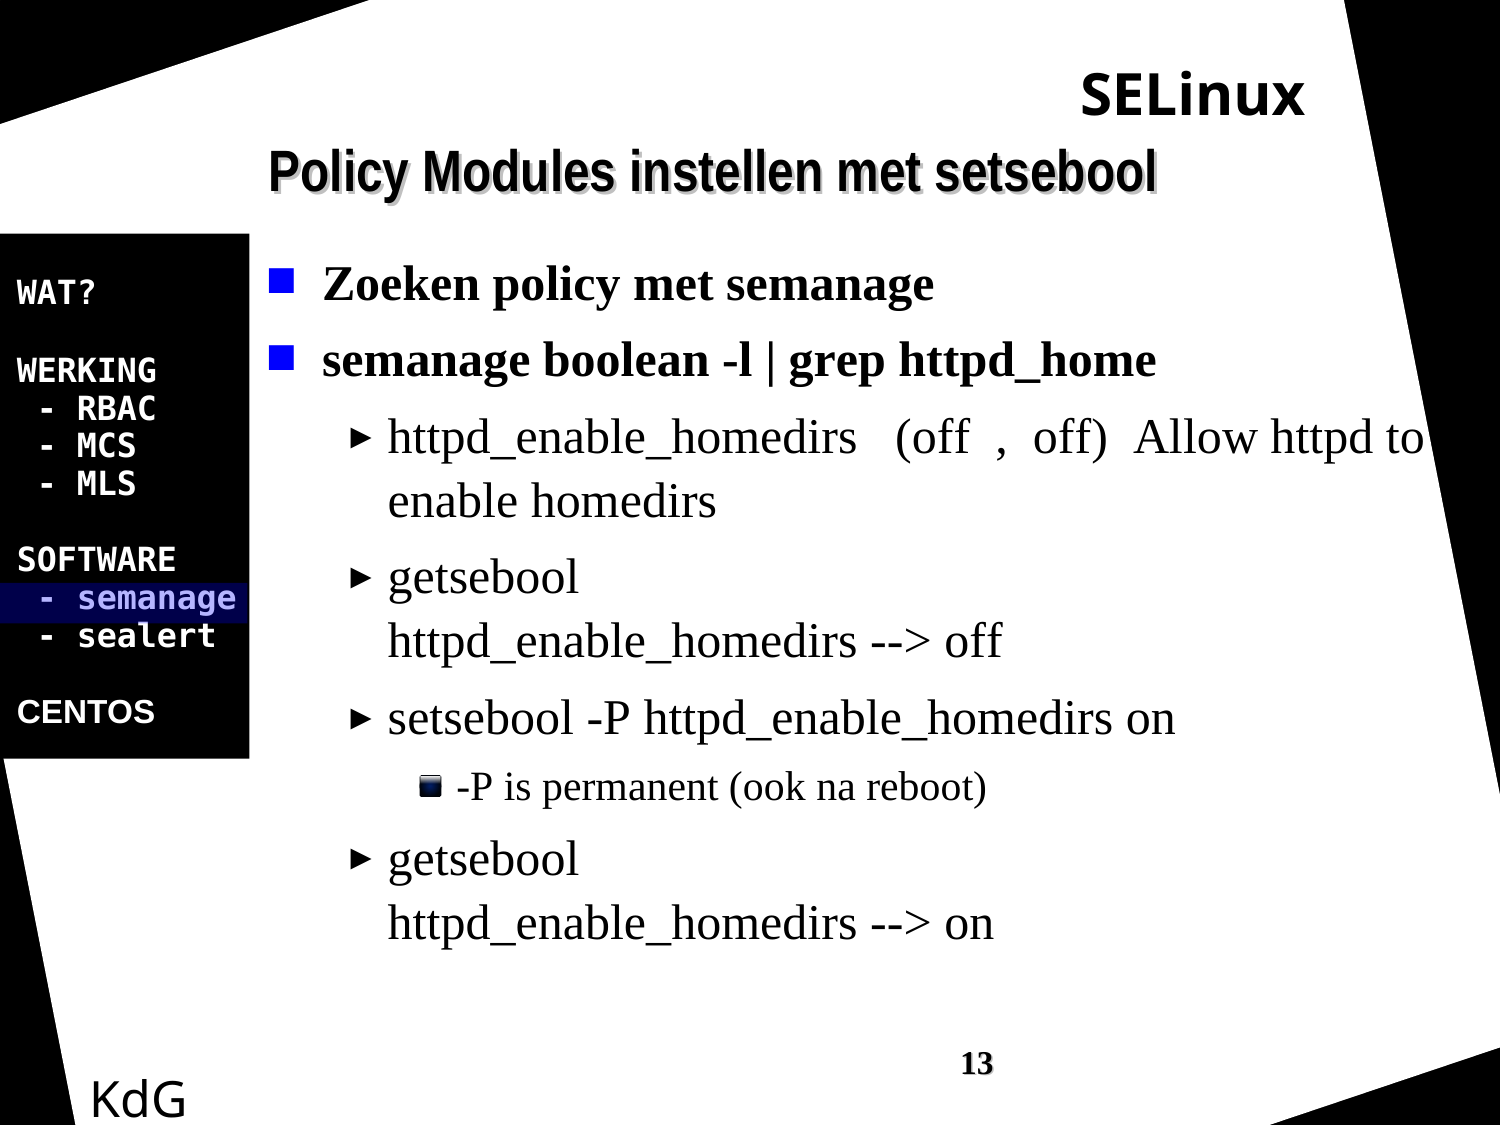

# Policy Modules instellen met setsebool
Zoeken policy met semanage
semanage boolean -l | grep httpd_home
httpd_enable_homedirs (off , off) Allow httpd to enable homedirs
getsebool
httpd_enable_homedirs --> off
setsebool -P httpd_enable_homedirs on
-P is permanent (ook na reboot)
getsebool
httpd_enable_homedirs --> on